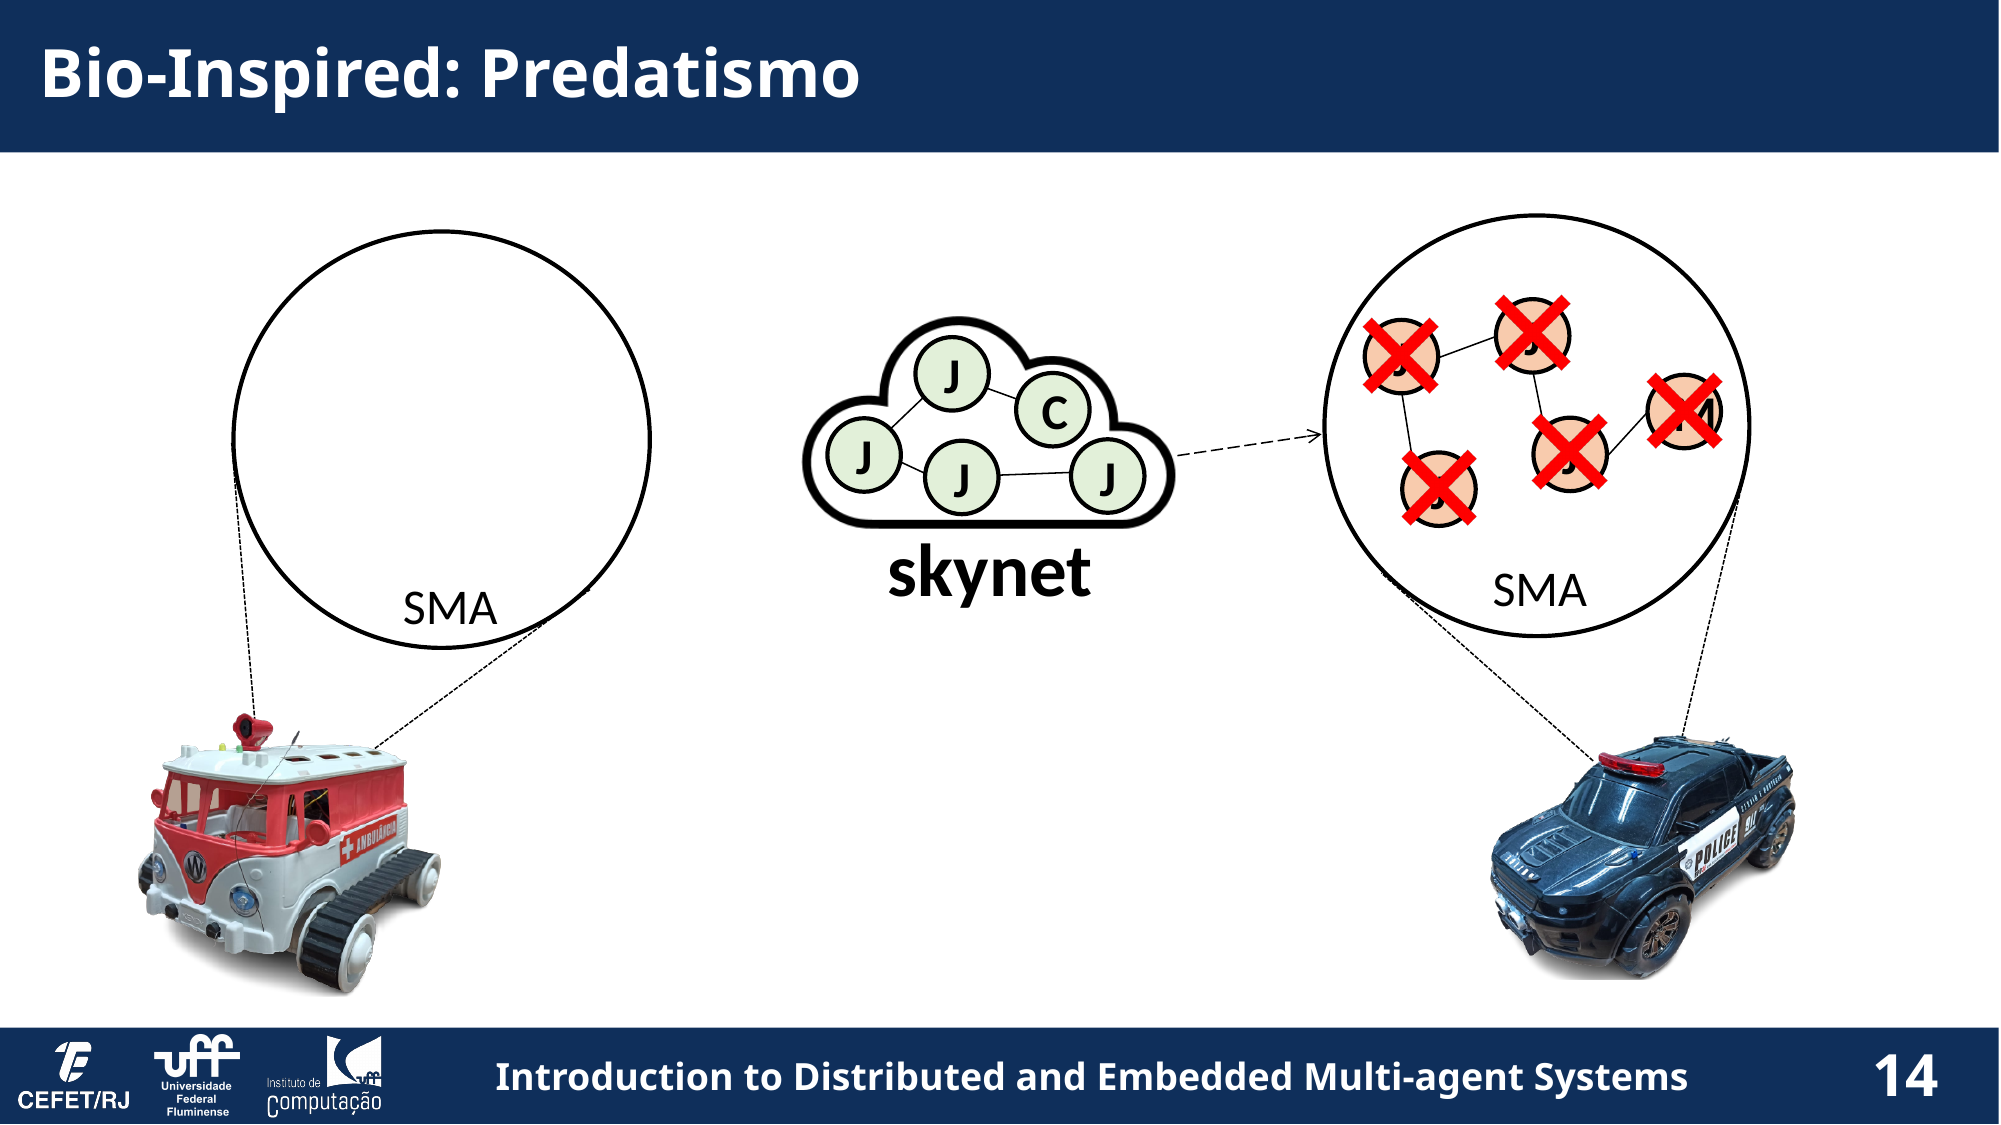

Bio-Inspired: Predatismo
J
J
J
C
M
J
J
J
J
J
skynet
SMA
SMA